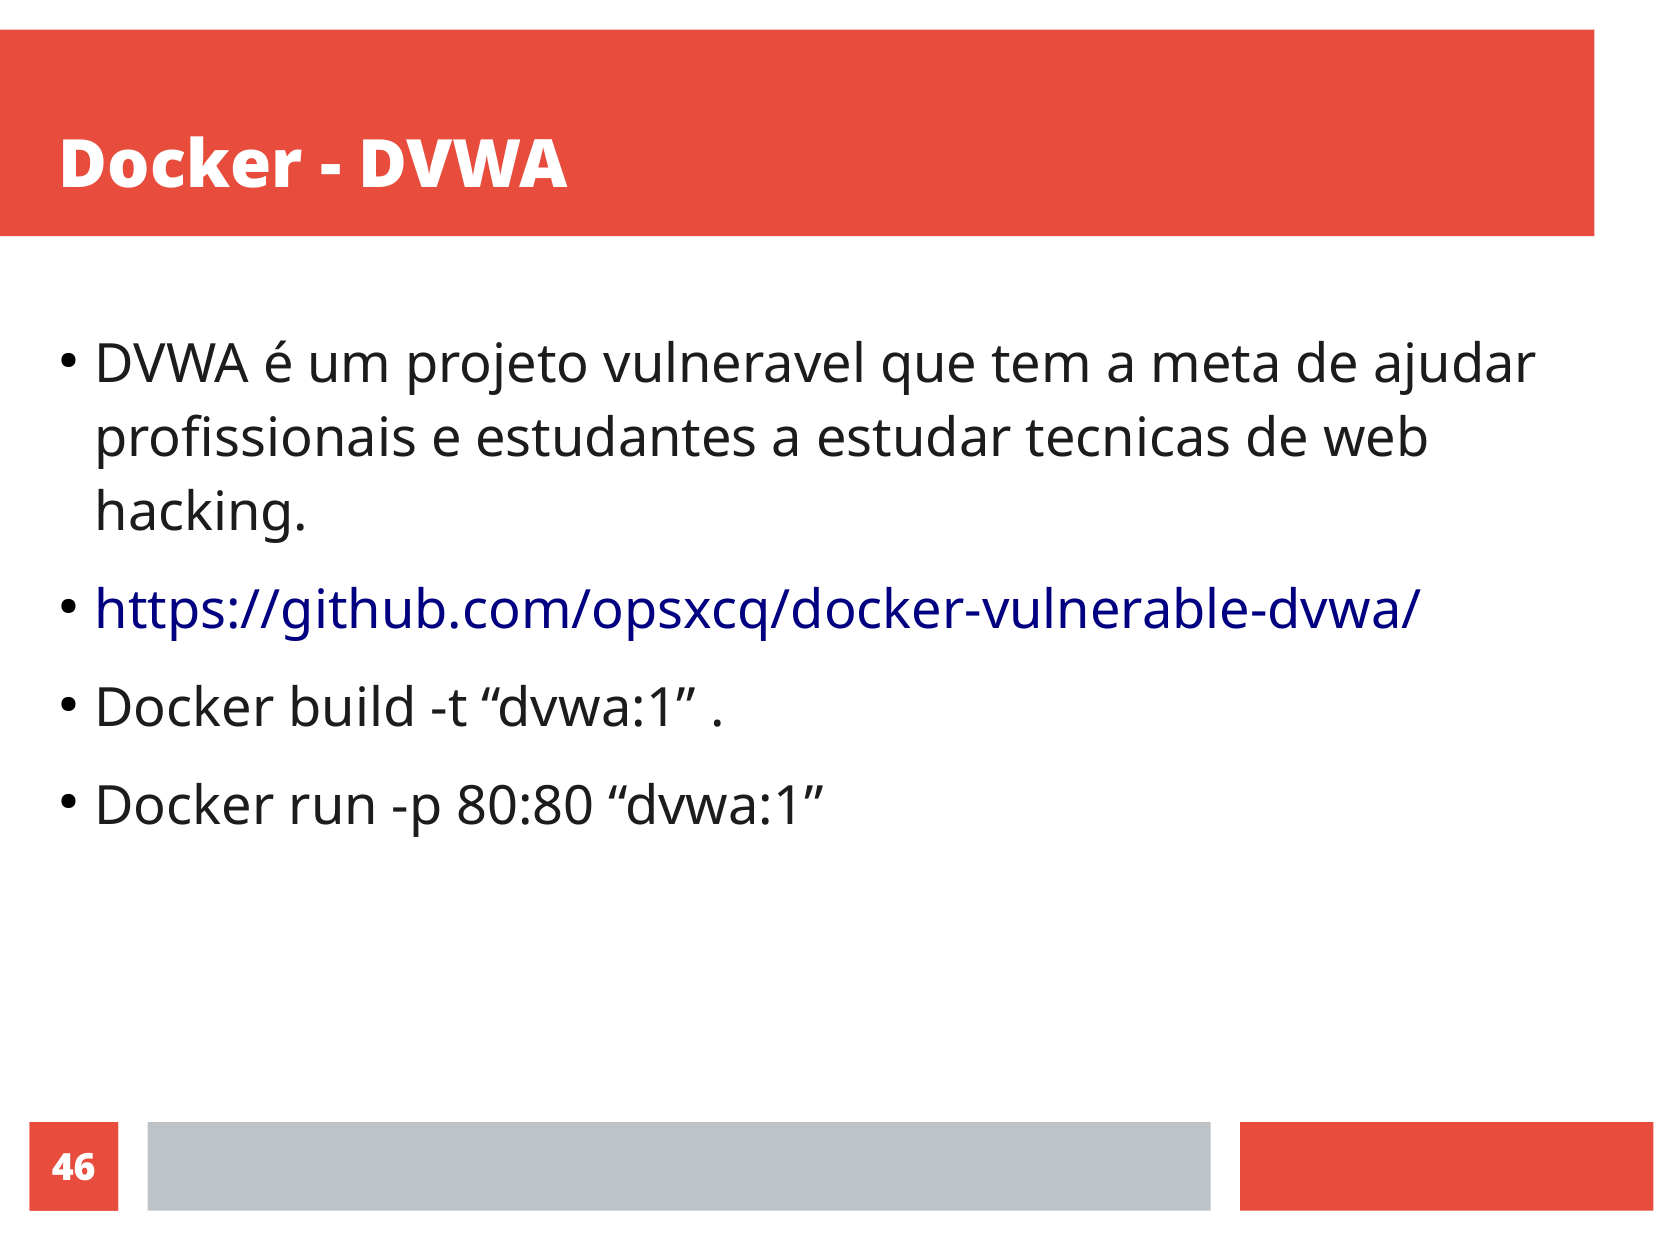

# Docker - DVWA
DVWA é um projeto vulneravel que tem a meta de ajudar profissionais e estudantes a estudar tecnicas de web hacking.
https://github.com/opsxcq/docker-vulnerable-dvwa/
Docker build -t “dvwa:1” .
Docker run -p 80:80 “dvwa:1”
46